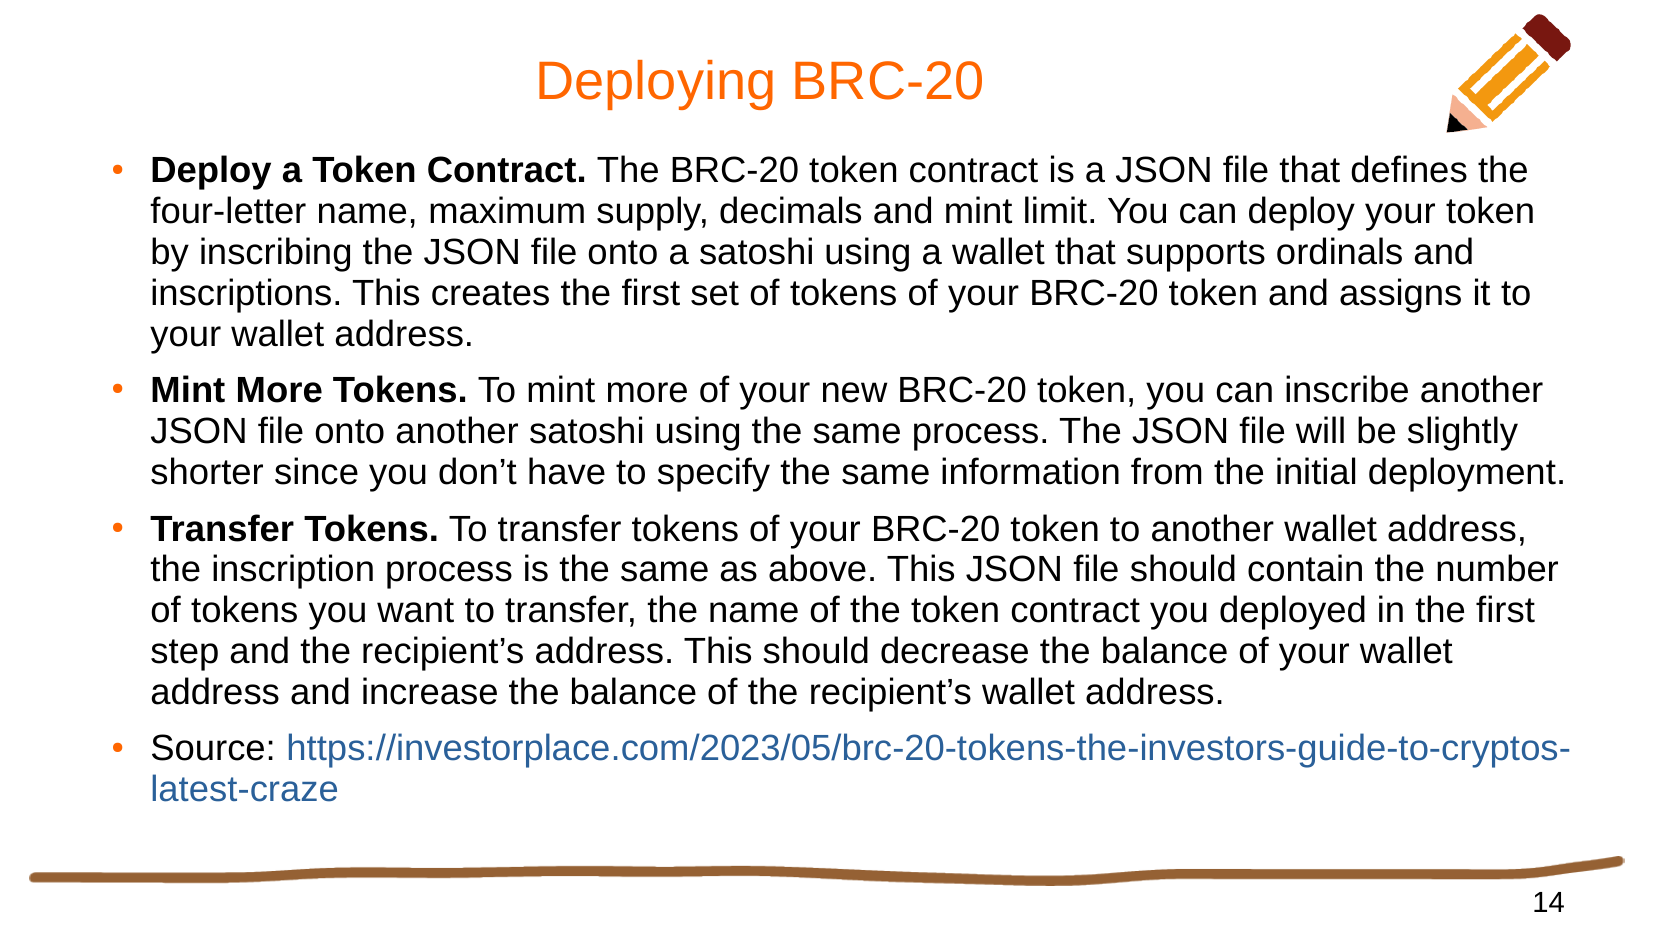

# Deploying BRC-20
Deploy a Token Contract. The BRC-20 token contract is a JSON file that defines the four-letter name, maximum supply, decimals and mint limit. You can deploy your token by inscribing the JSON file onto a satoshi using a wallet that supports ordinals and inscriptions. This creates the first set of tokens of your BRC-20 token and assigns it to your wallet address.
Mint More Tokens. To mint more of your new BRC-20 token, you can inscribe another JSON file onto another satoshi using the same process. The JSON file will be slightly shorter since you don’t have to specify the same information from the initial deployment.
Transfer Tokens. To transfer tokens of your BRC-20 token to another wallet address, the inscription process is the same as above. This JSON file should contain the number of tokens you want to transfer, the name of the token contract you deployed in the first step and the recipient’s address. This should decrease the balance of your wallet address and increase the balance of the recipient’s wallet address.
Source: https://investorplace.com/2023/05/brc-20-tokens-the-investors-guide-to-cryptos-latest-craze
14